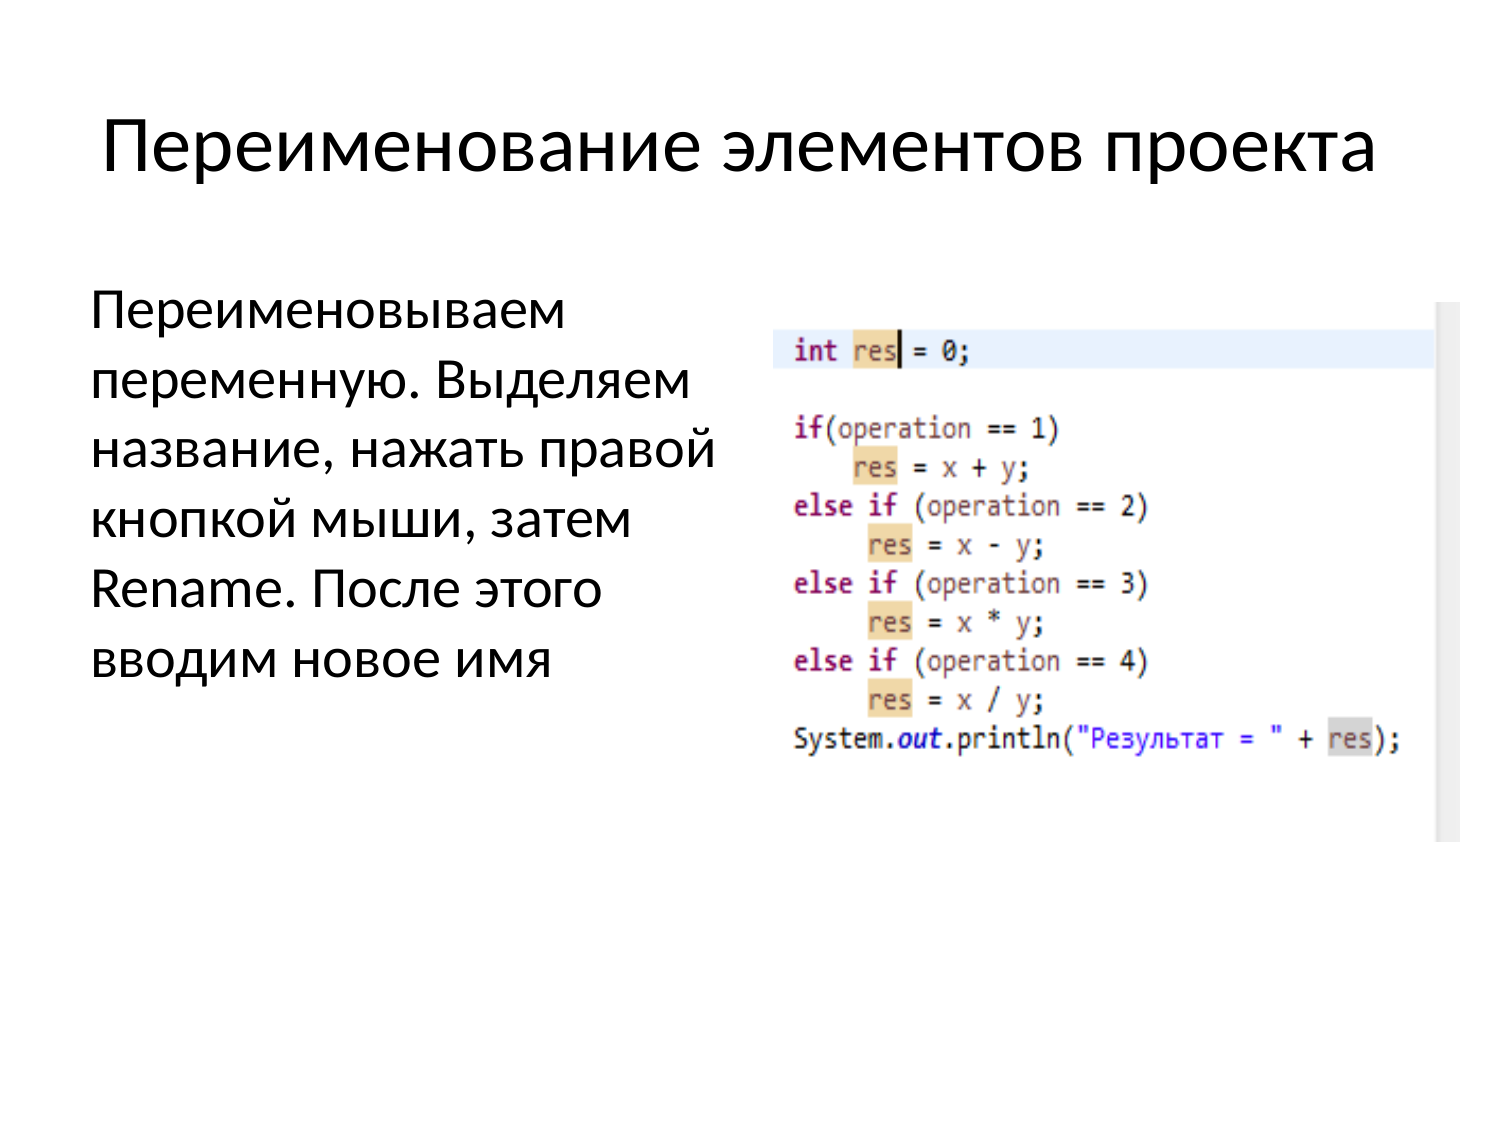

# Переименование элементов проекта
Переименовываем переменную. Выделяем название, нажать правой кнопкой мыши, затем Rename. После этого вводим новое имя